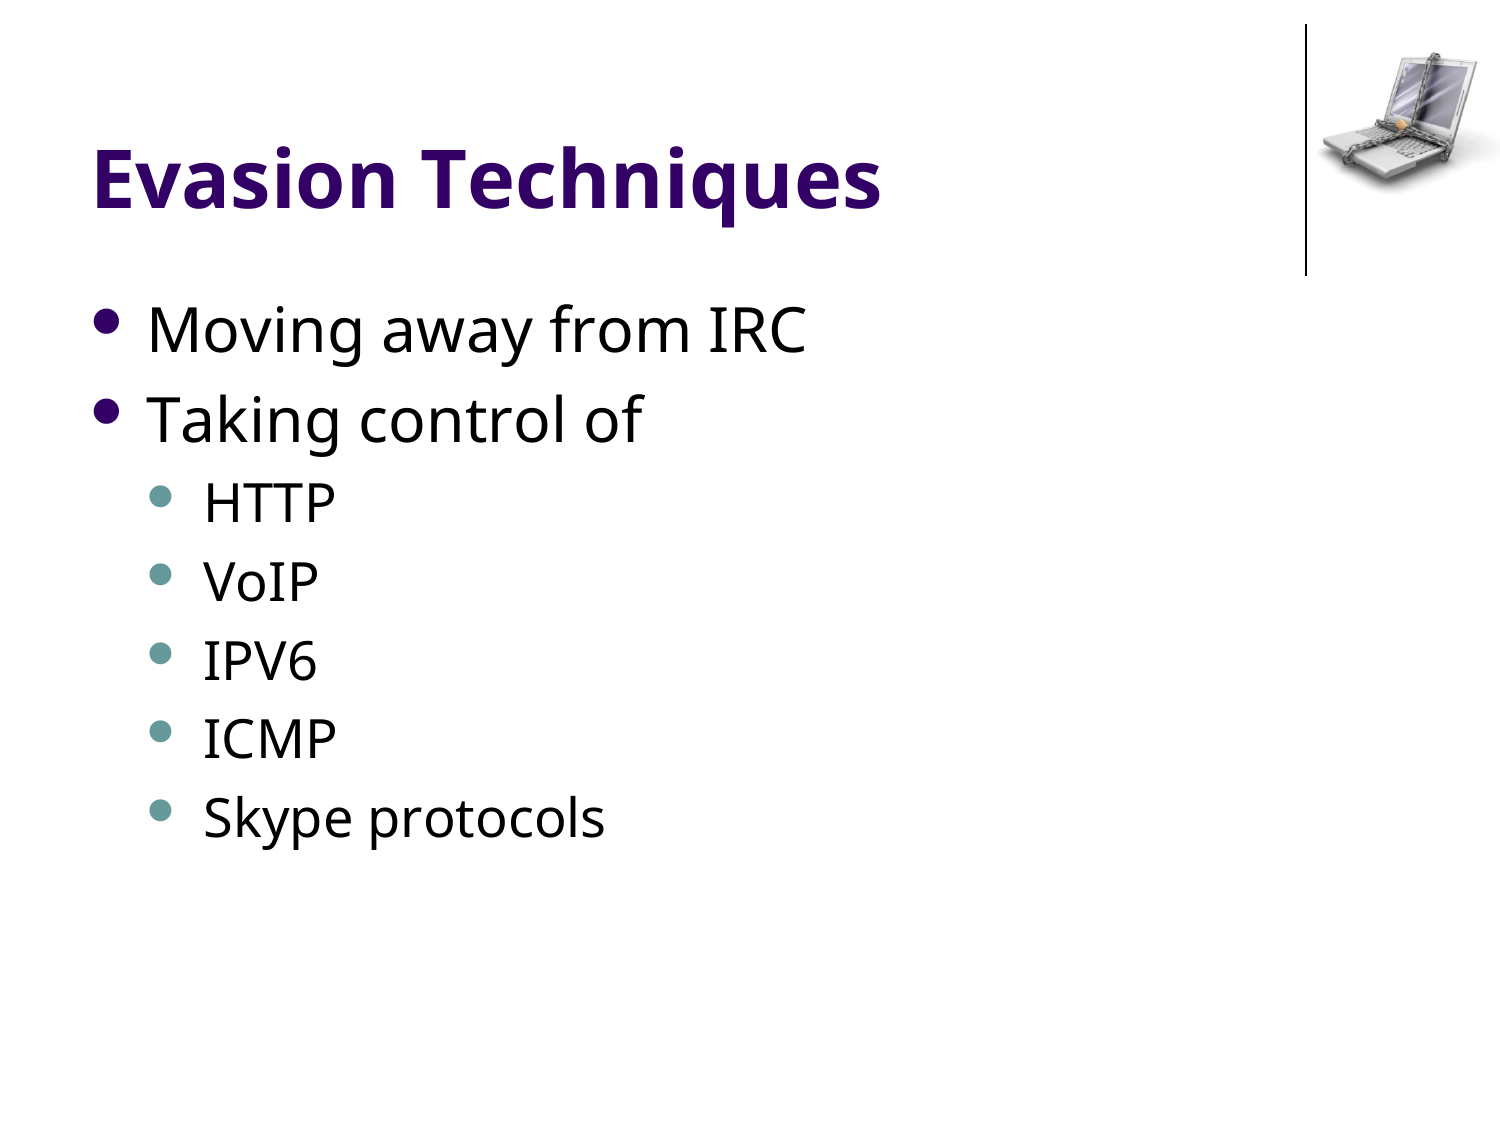

# Evasion Techniques
Moving away from IRC
Taking control of
HTTP
VoIP
IPV6
ICMP
Skype protocols